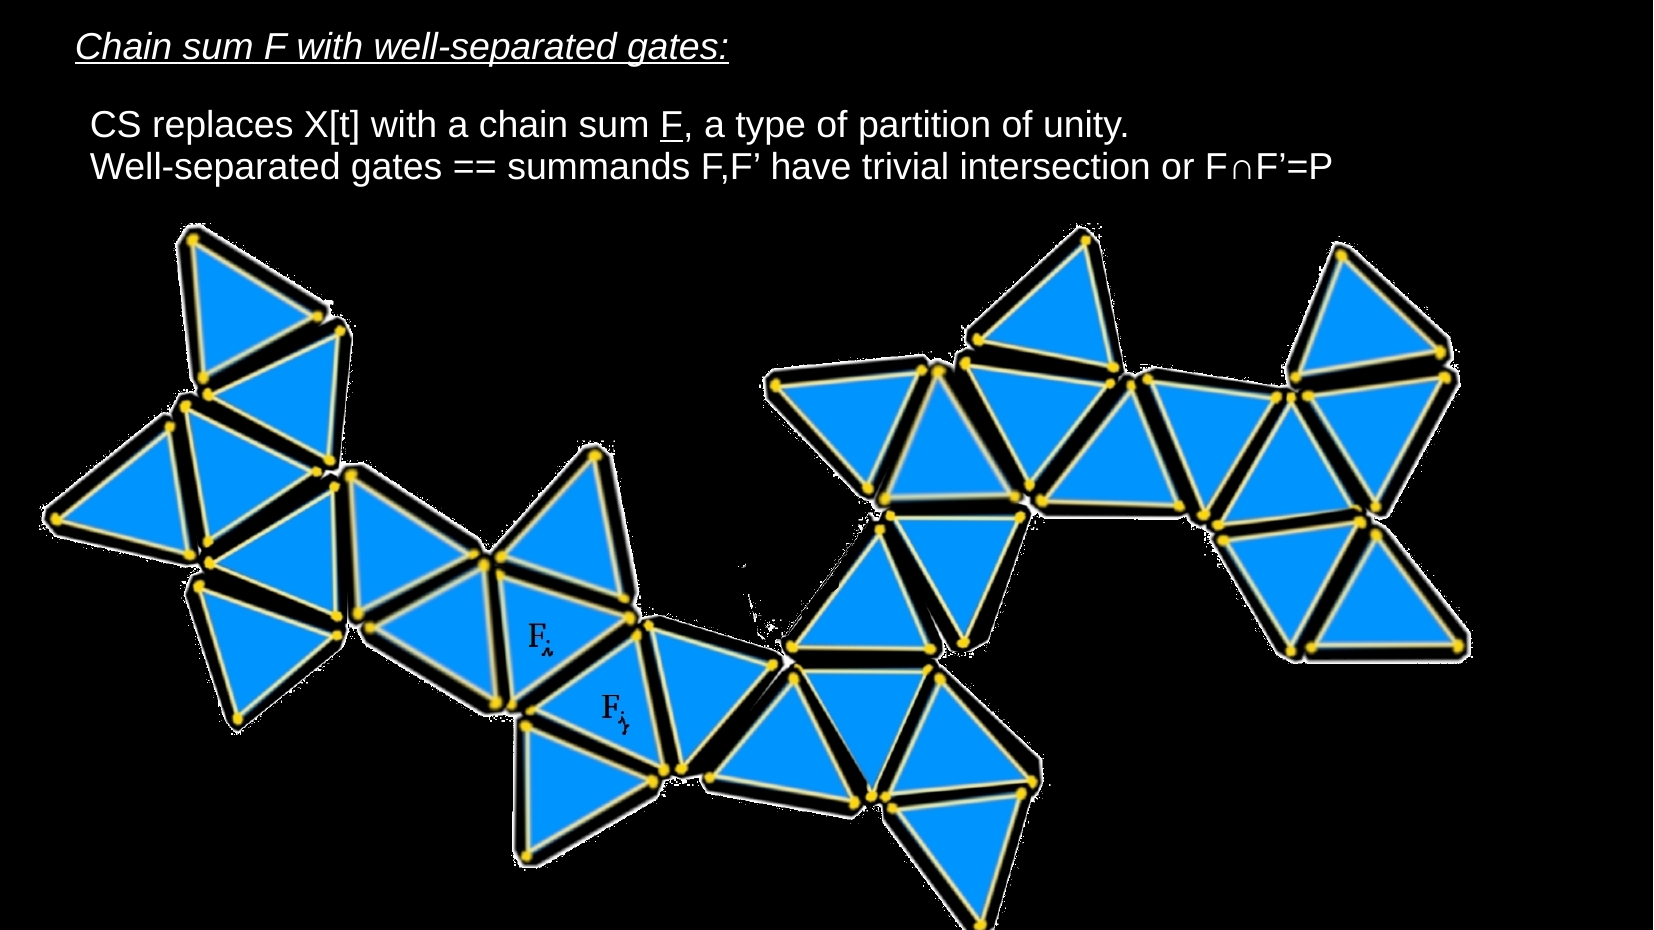

Chain sum F with well-separated gates:
CS replaces X[t] with a chain sum F, a type of partition of unity.
Well-separated gates == summands F,F’ have trivial intersection or F∩F’=P